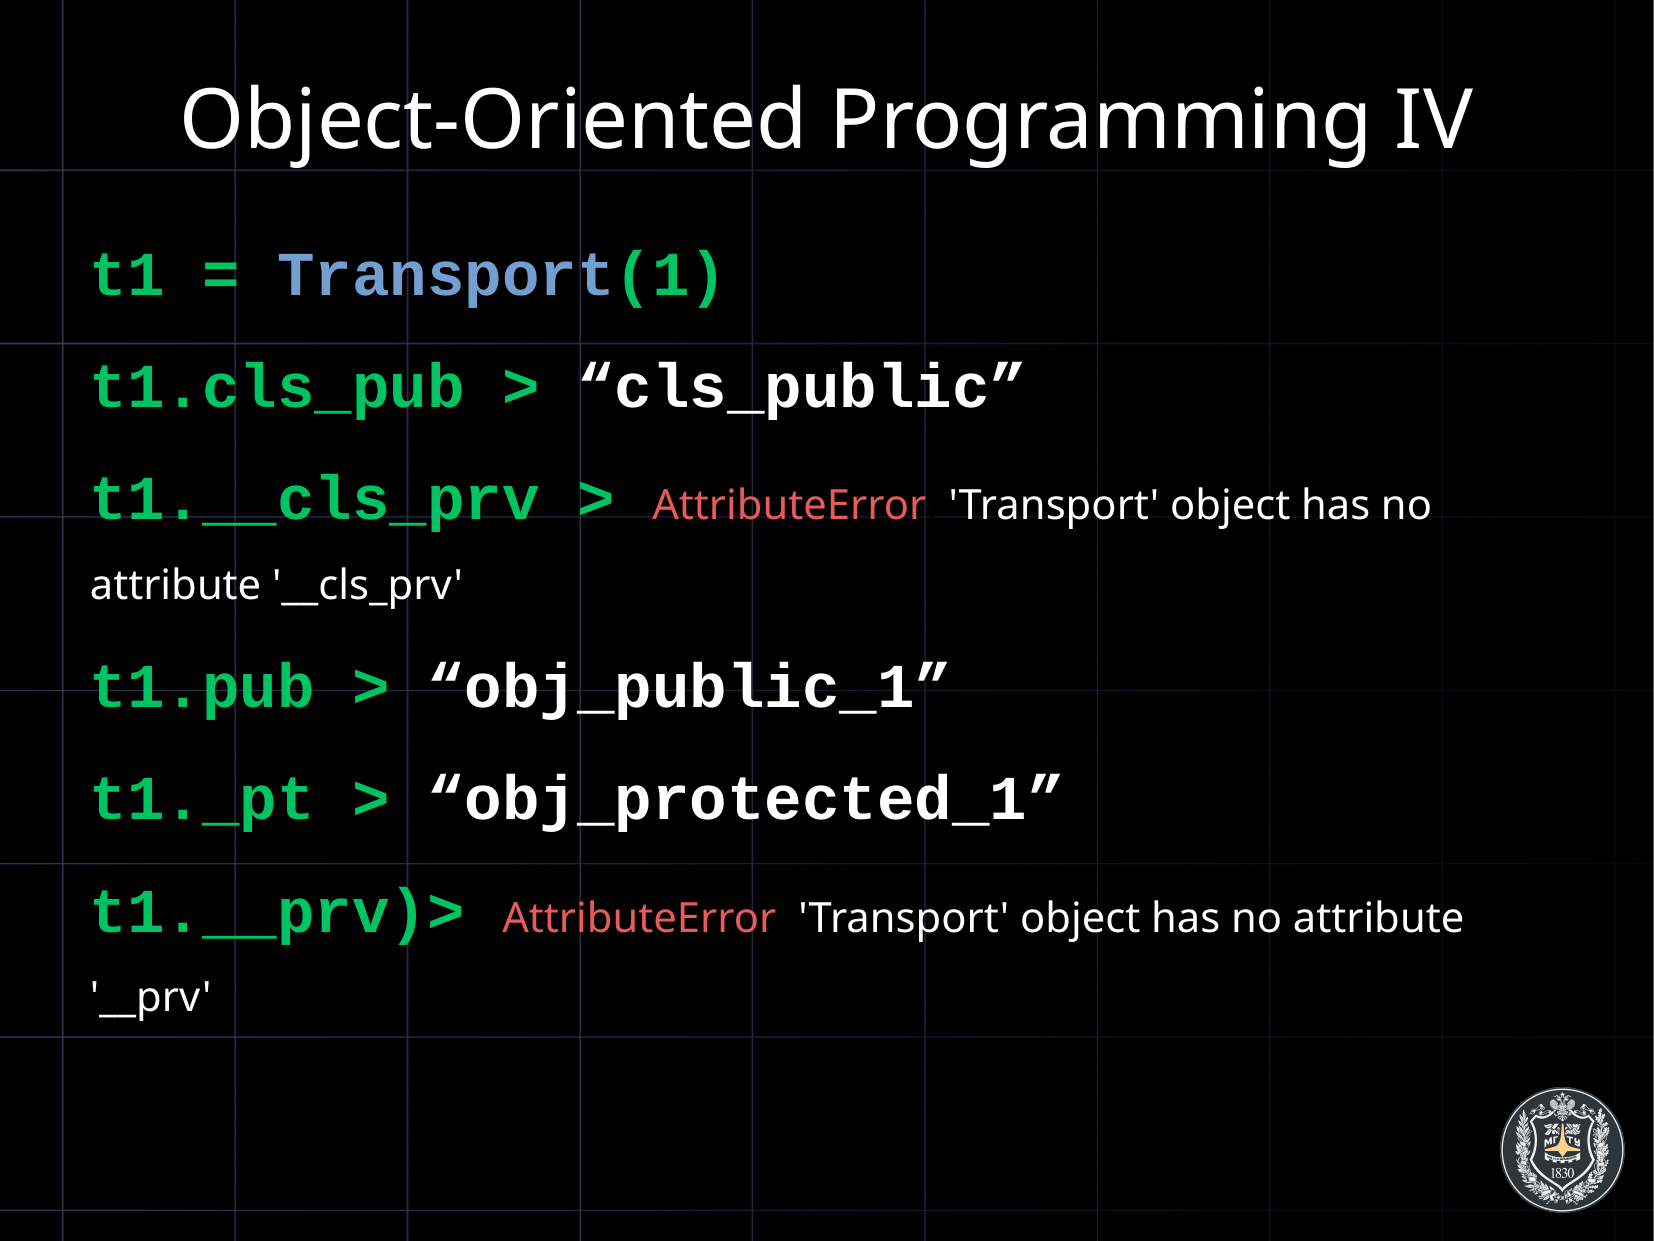

Object-Oriented Programming IV
t1 = Transport(1)
t1.cls_pub > “cls_public”
t1.__cls_prv > AttributeError: 'Transport' object has no attribute '__cls_prv'
t1.pub > “obj_public_1”
t1._pt > “obj_protected_1”
t1.__prv)> AttributeError: 'Transport' object has no attribute '__prv'